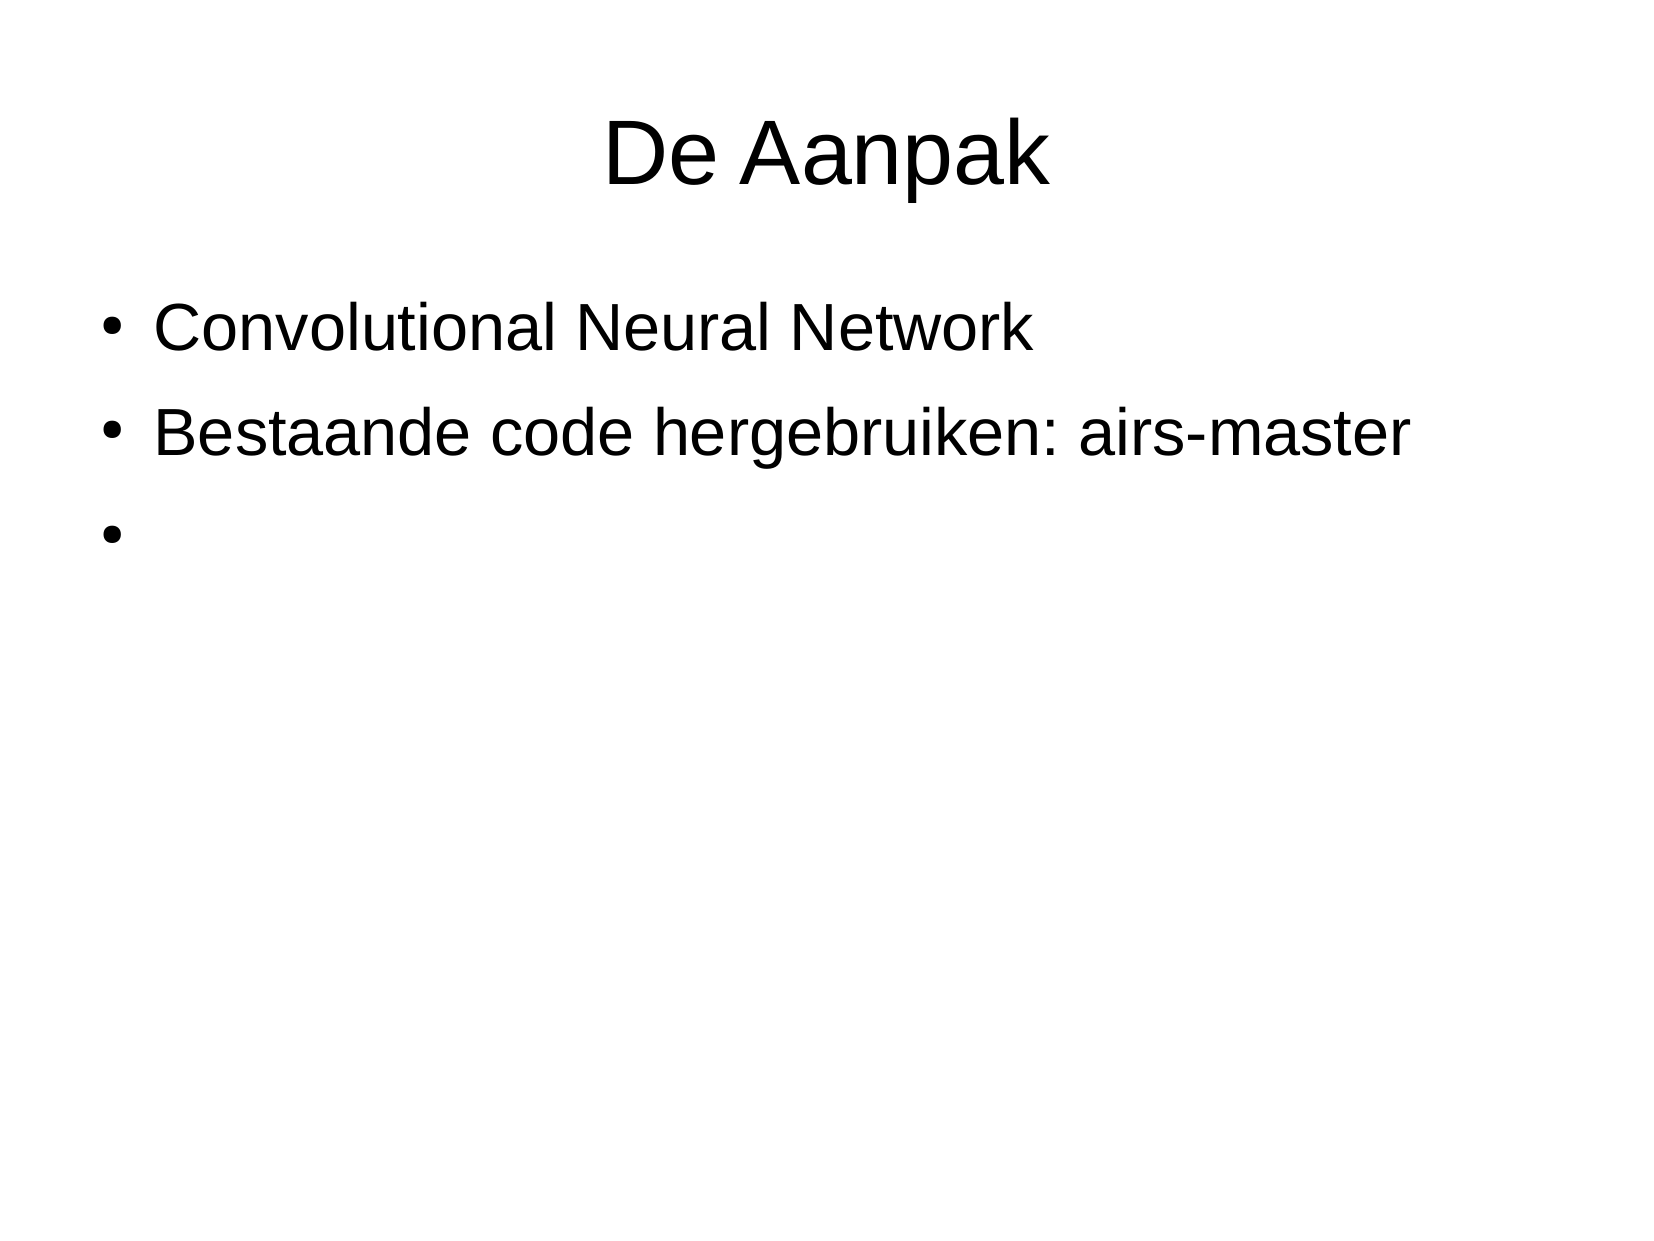

# De Aanpak
Convolutional Neural Network
Bestaande code hergebruiken: airs-master